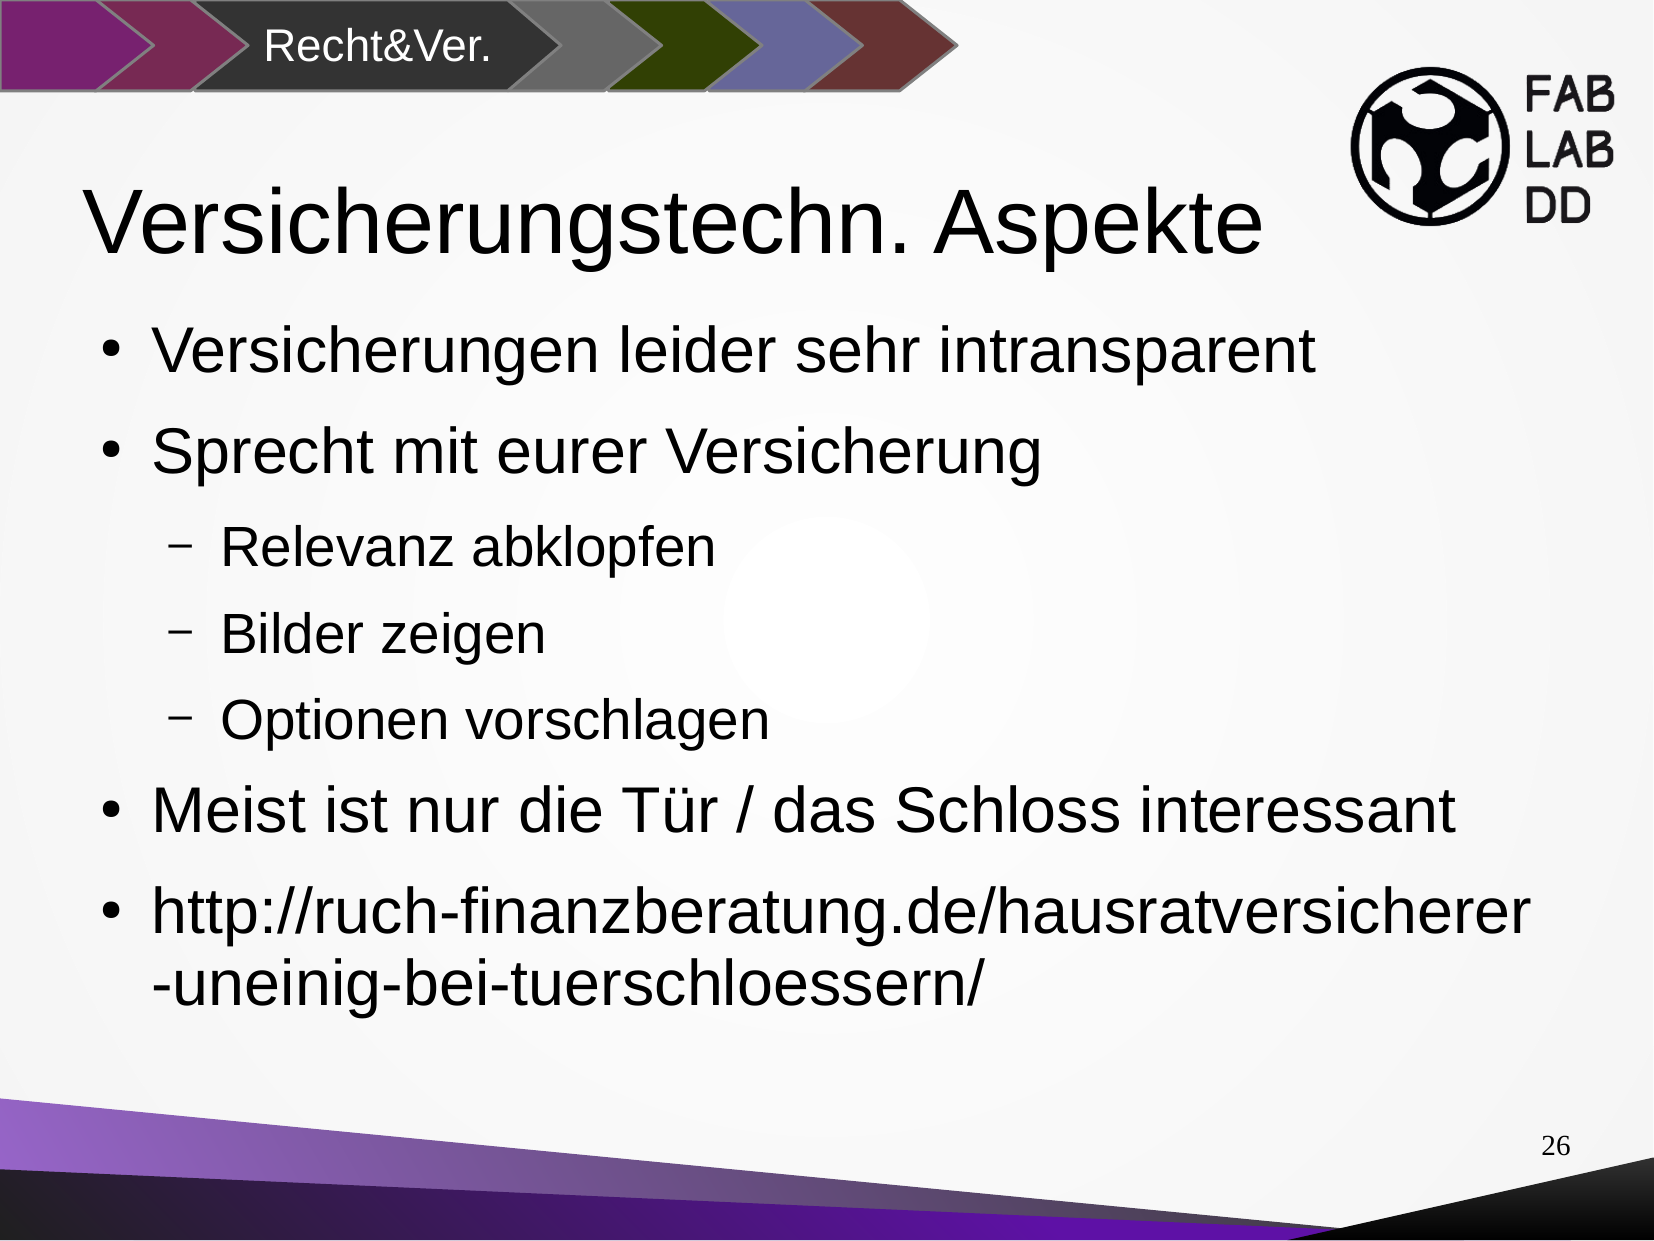

Recht&Ver.
# Versicherungstechn. Aspekte
Versicherungen leider sehr intransparent
Sprecht mit eurer Versicherung
Relevanz abklopfen
Bilder zeigen
Optionen vorschlagen
Meist ist nur die Tür / das Schloss interessant
http://ruch-finanzberatung.de/hausratversicherer -uneinig-bei-tuerschloessern/